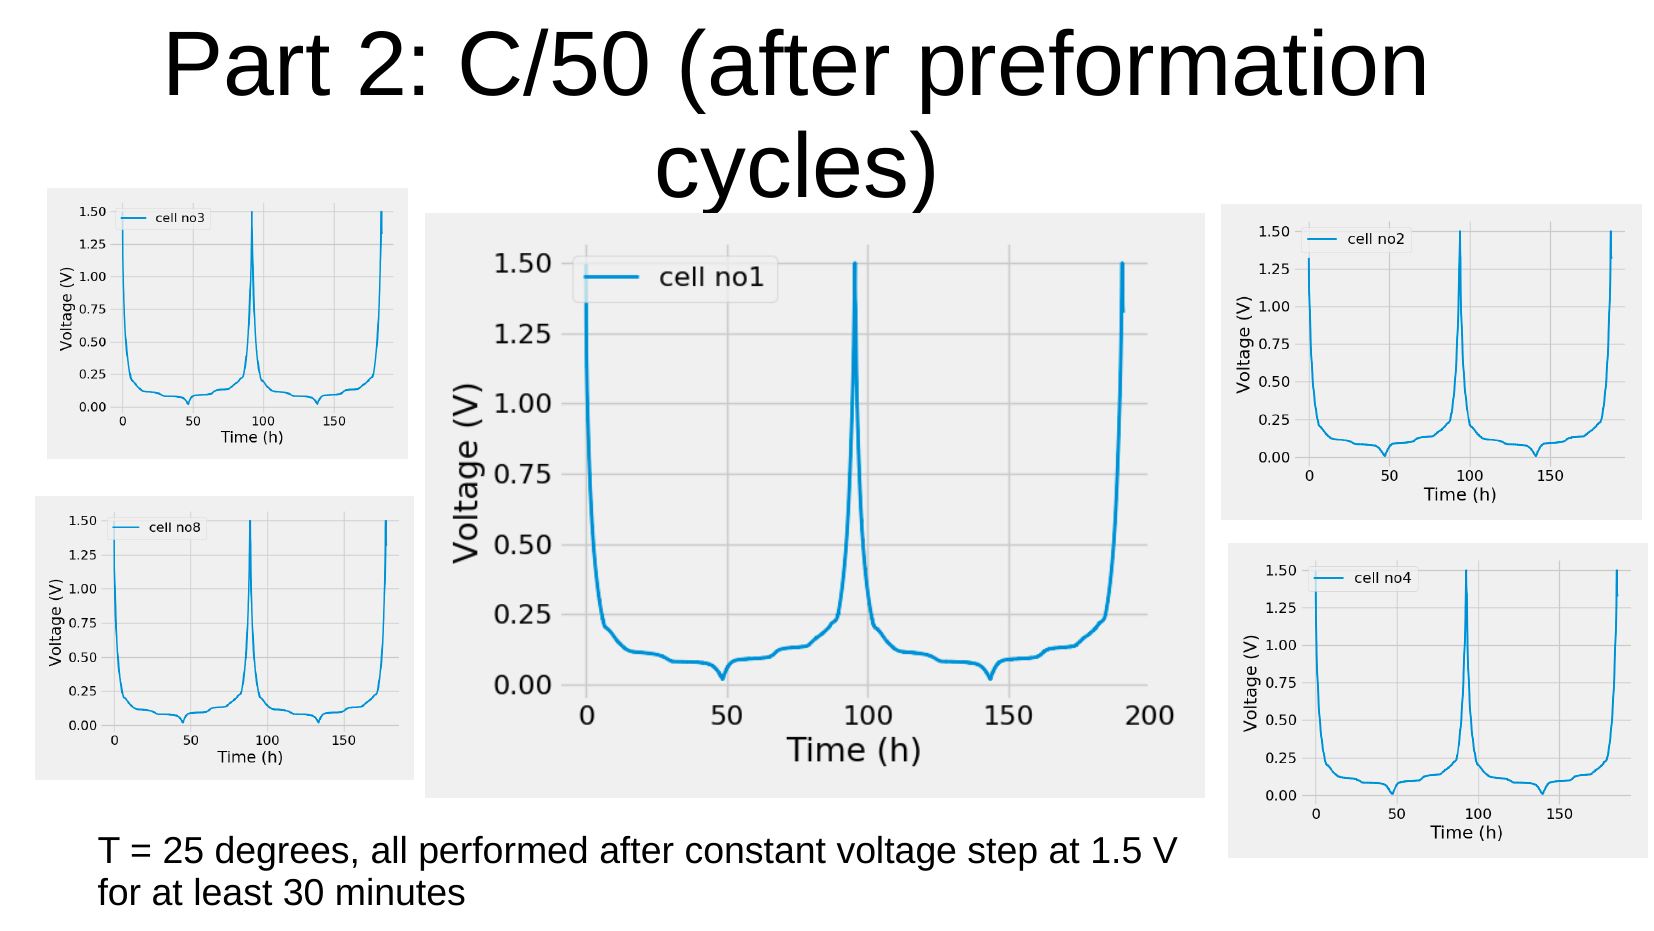

# Part 2: C/50 (after preformation cycles)
T = 25 degrees, all performed after constant voltage step at 1.5 V
for at least 30 minutes